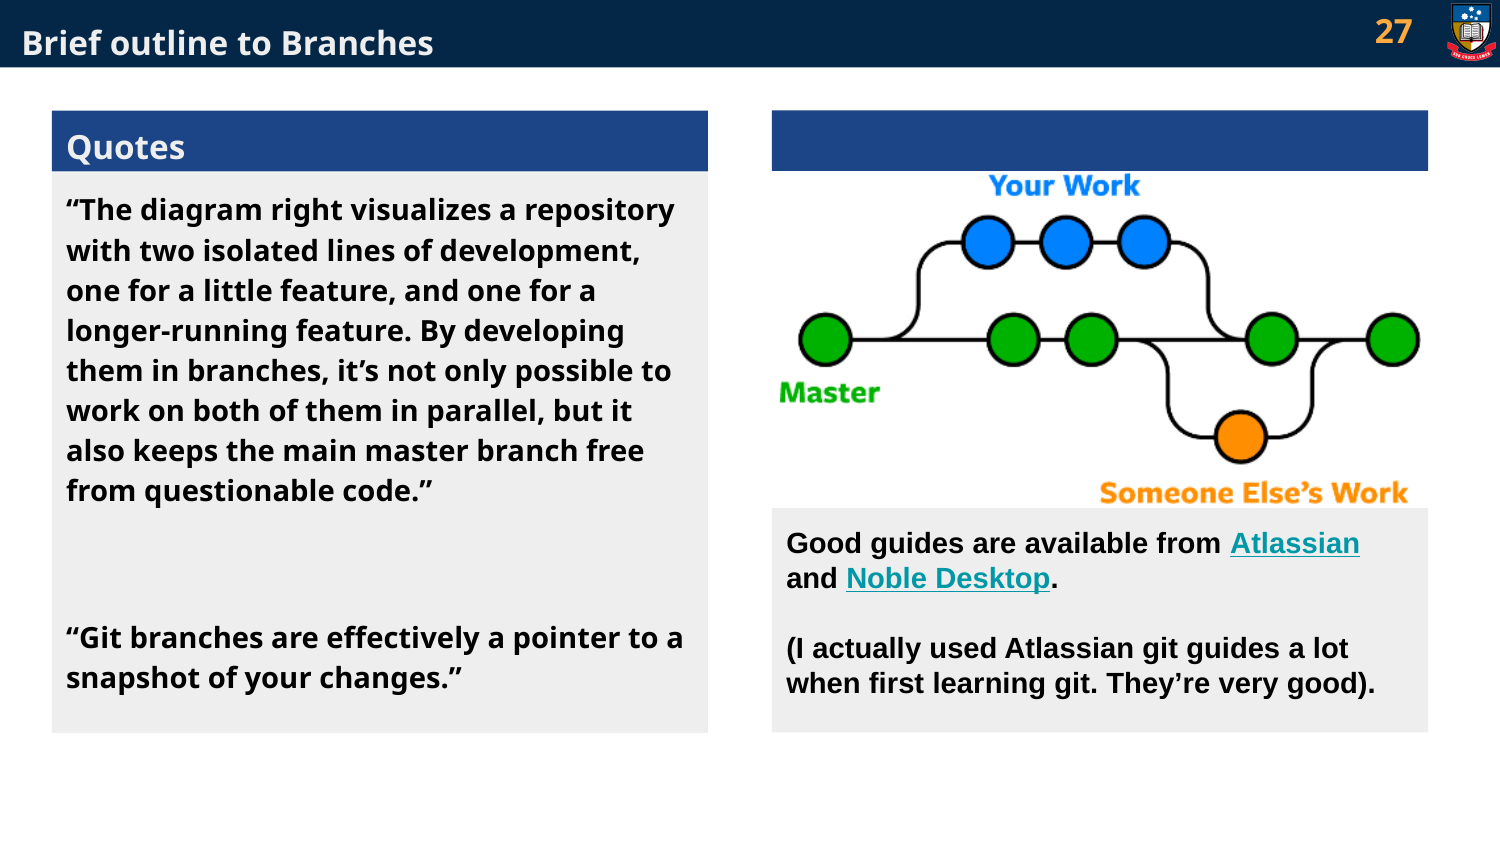

Brief outline to Branches
# Quotes
“The diagram right visualizes a repository with two isolated lines of development, one for a little feature, and one for a longer-running feature. By developing them in branches, it’s not only possible to work on both of them in parallel, but it also keeps the main master branch free from questionable code.”
“Git branches are effectively a pointer to a snapshot of your changes.”
Good guides are available from Atlassian and Noble Desktop.
(I actually used Atlassian git guides a lot when first learning git. They’re very good).